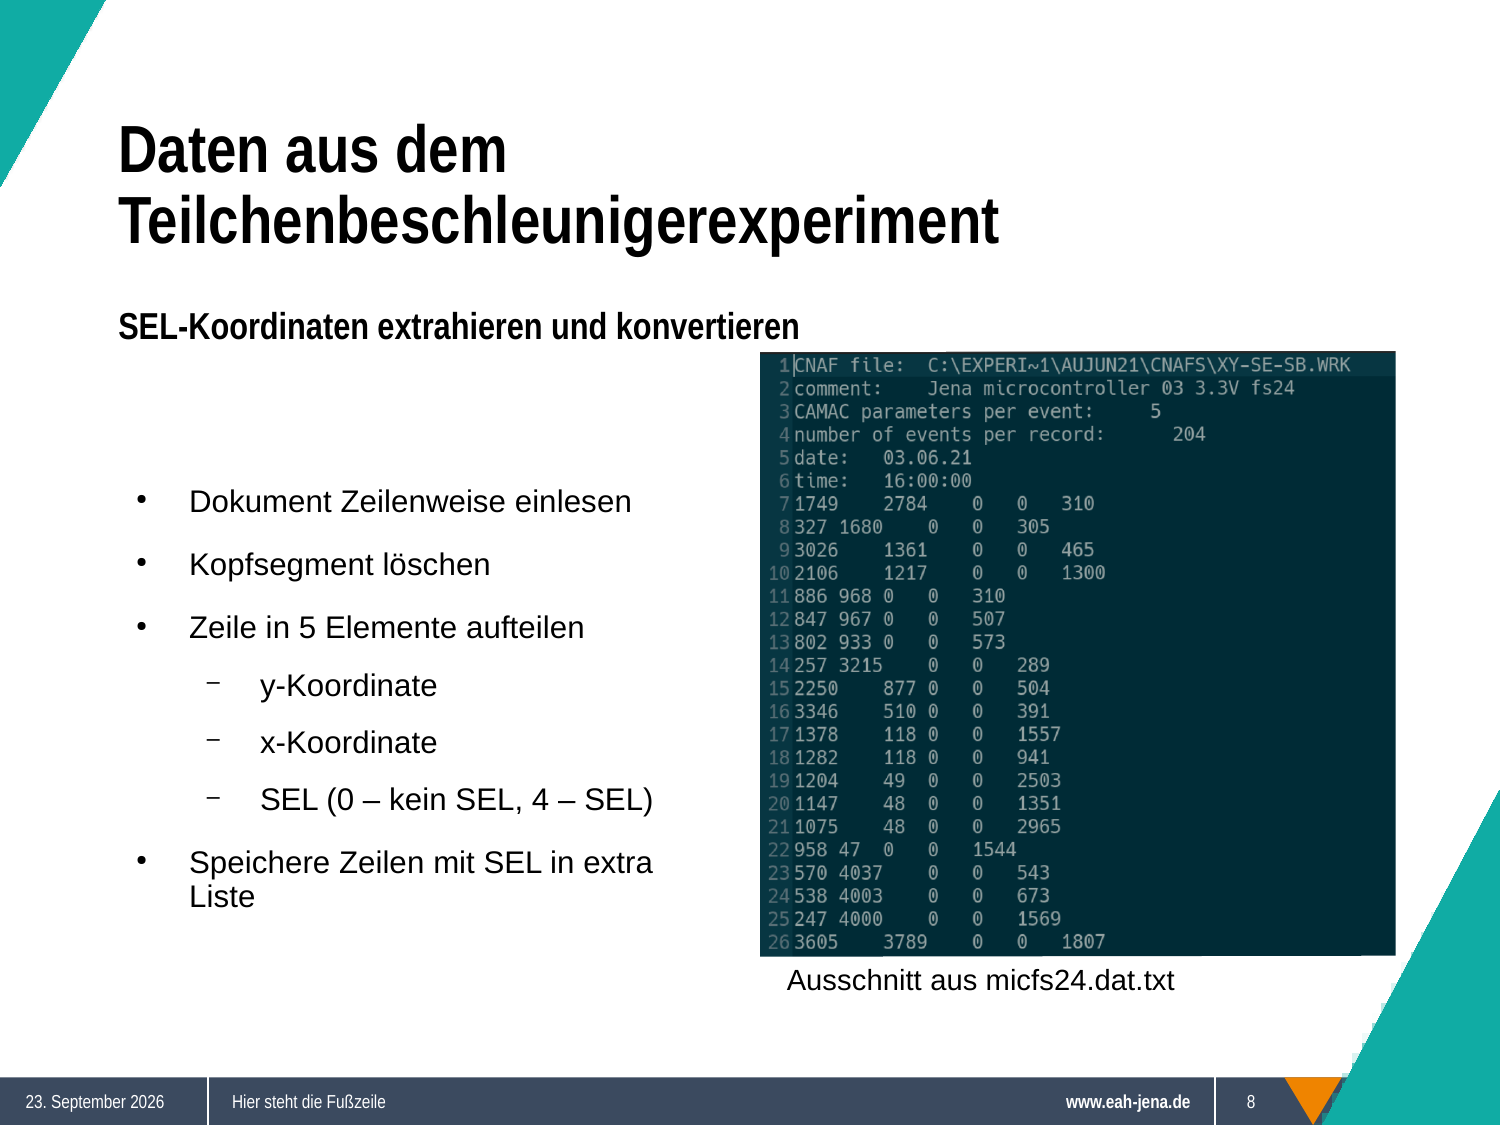

Daten aus dem Teilchenbeschleunigerexperiment
# SEL-Koordinaten extrahieren und konvertieren
Dokument Zeilenweise einlesen
Kopfsegment löschen
Zeile in 5 Elemente aufteilen
y-Koordinate
x-Koordinate
SEL (0 – kein SEL, 4 – SEL)
Speichere Zeilen mit SEL in extra Liste
Ausschnitt aus micfs24.dat.txt
Hier steht die Fußzeile
8